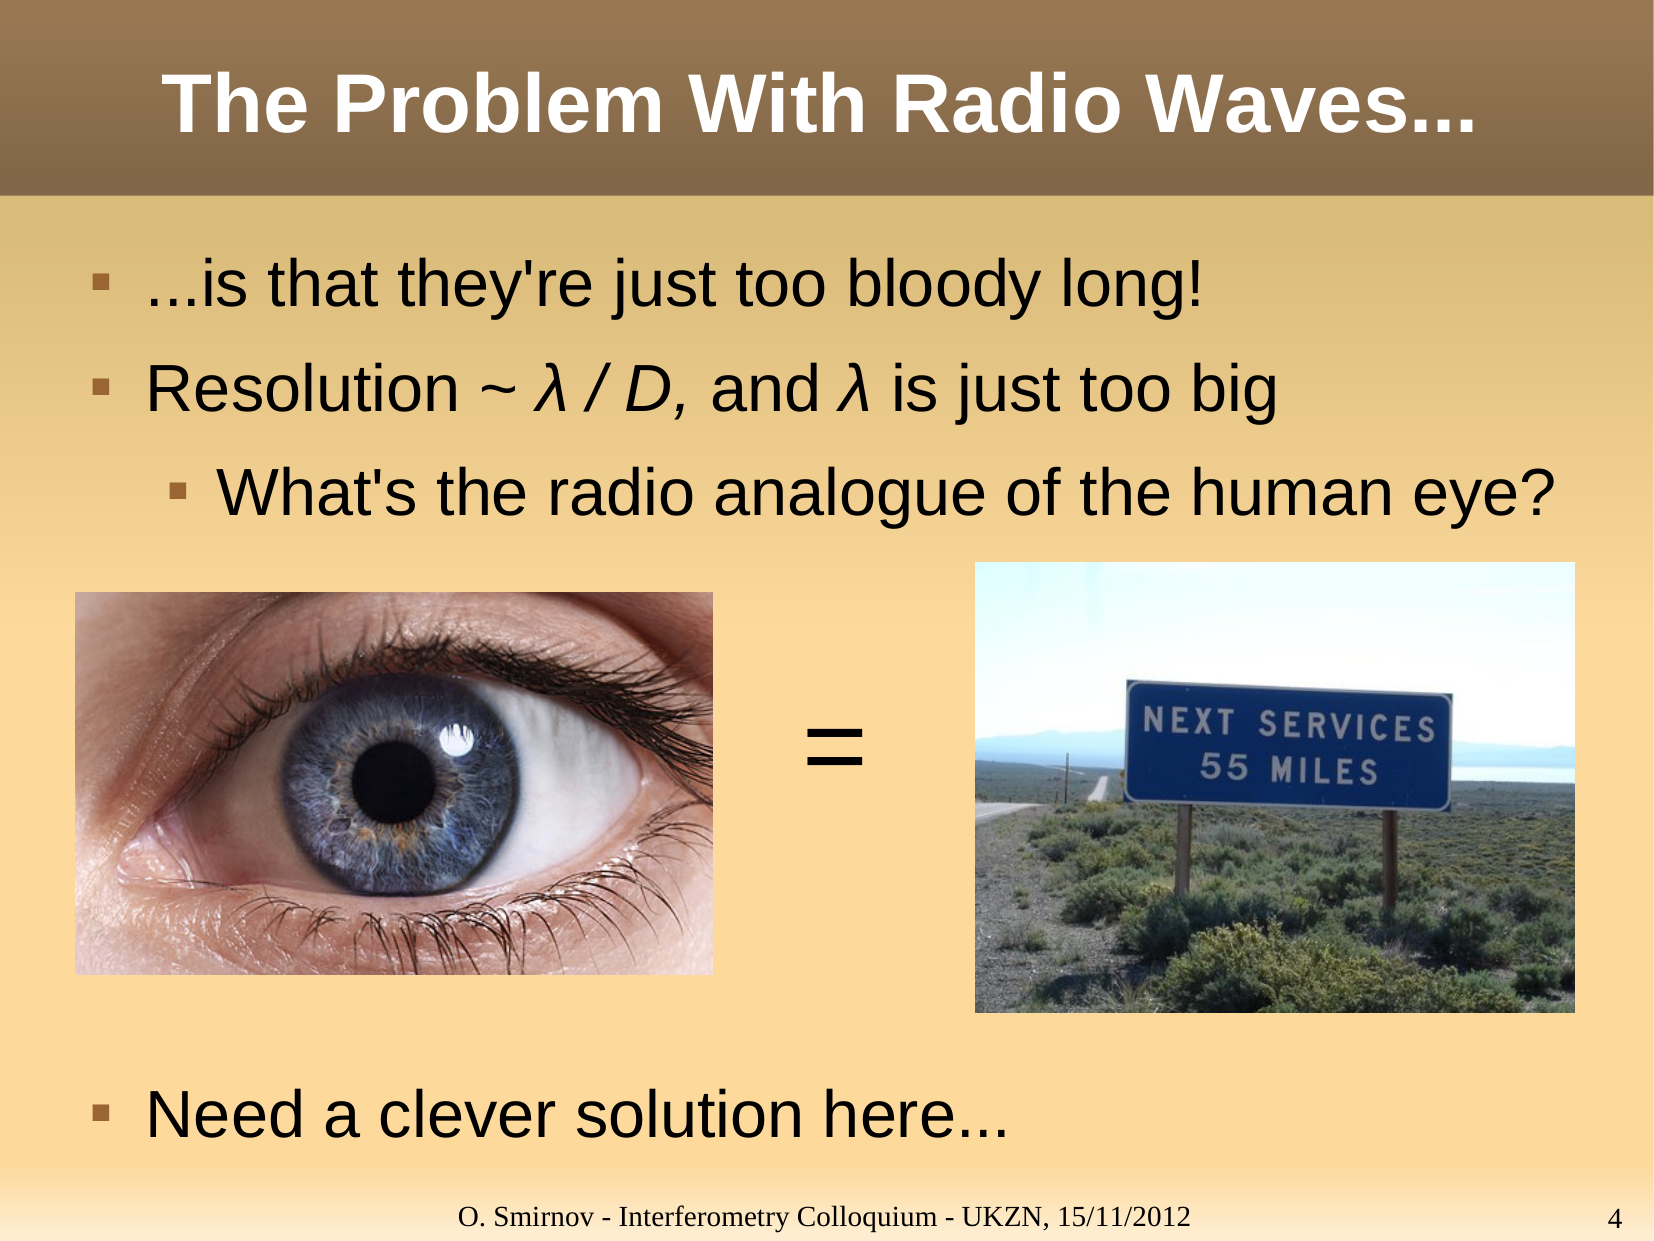

# The Problem With Radio Waves...
...is that they're just too bloody long!
Resolution ~ λ / D, and λ is just too big
What's the radio analogue of the human eye?
Need a clever solution here...
= ?
O. Smirnov - Interferometry Colloquium - UKZN, 15/11/2012
4